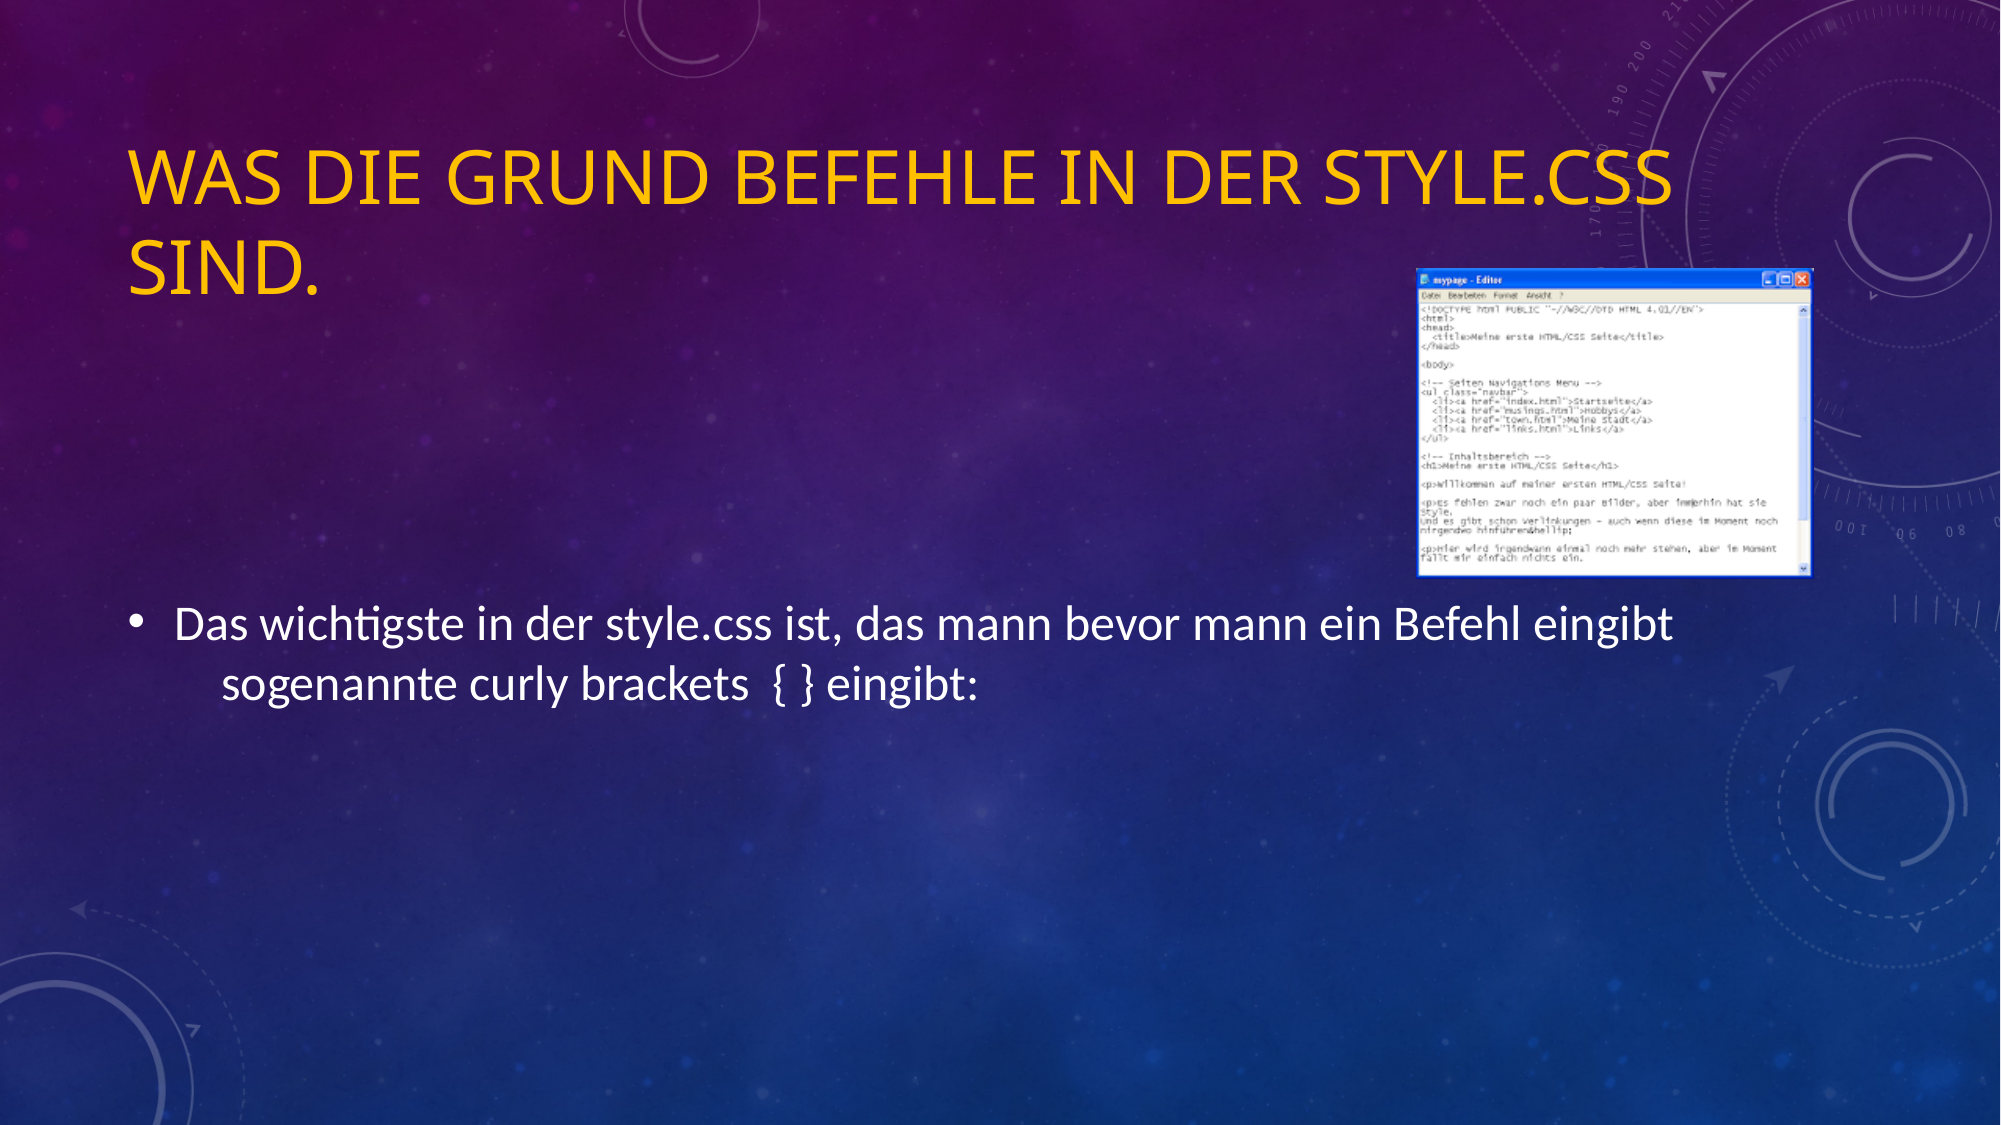

# Was die Grund befehle in der style.css sind.
Das wichtigste in der style.css ist, das mann bevor mann ein Befehl eingibt sogenannte curly brackets { } eingibt: